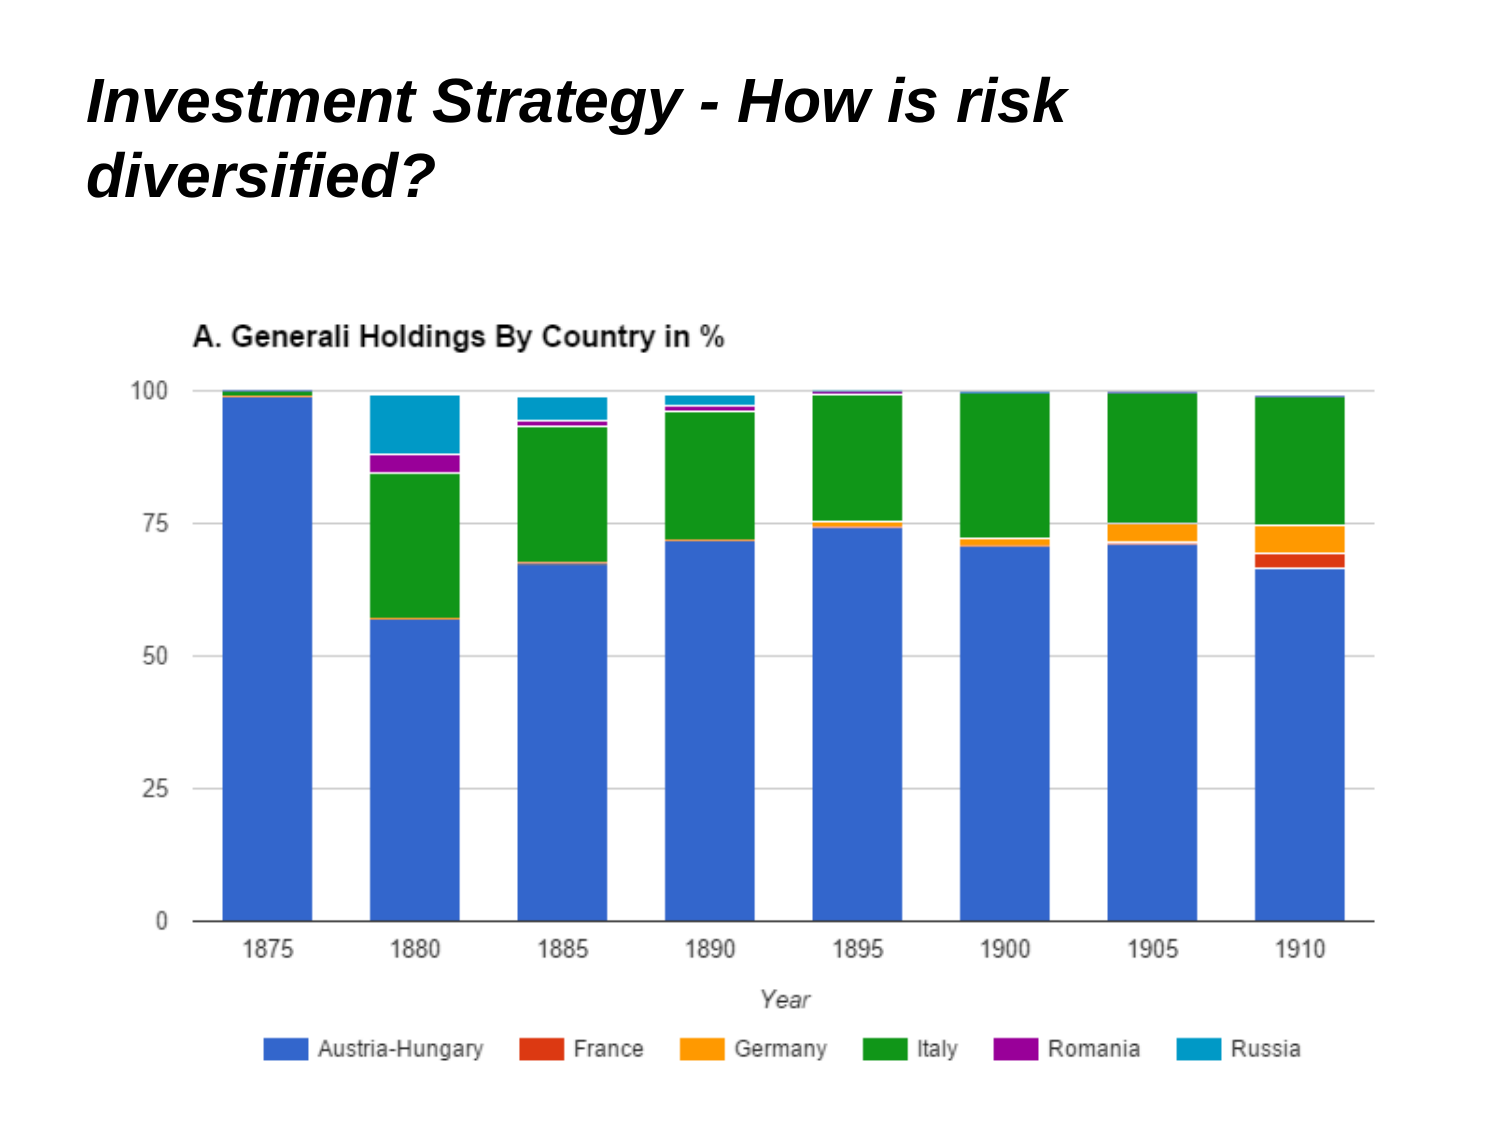

Investment Strategy - How is risk diversified?